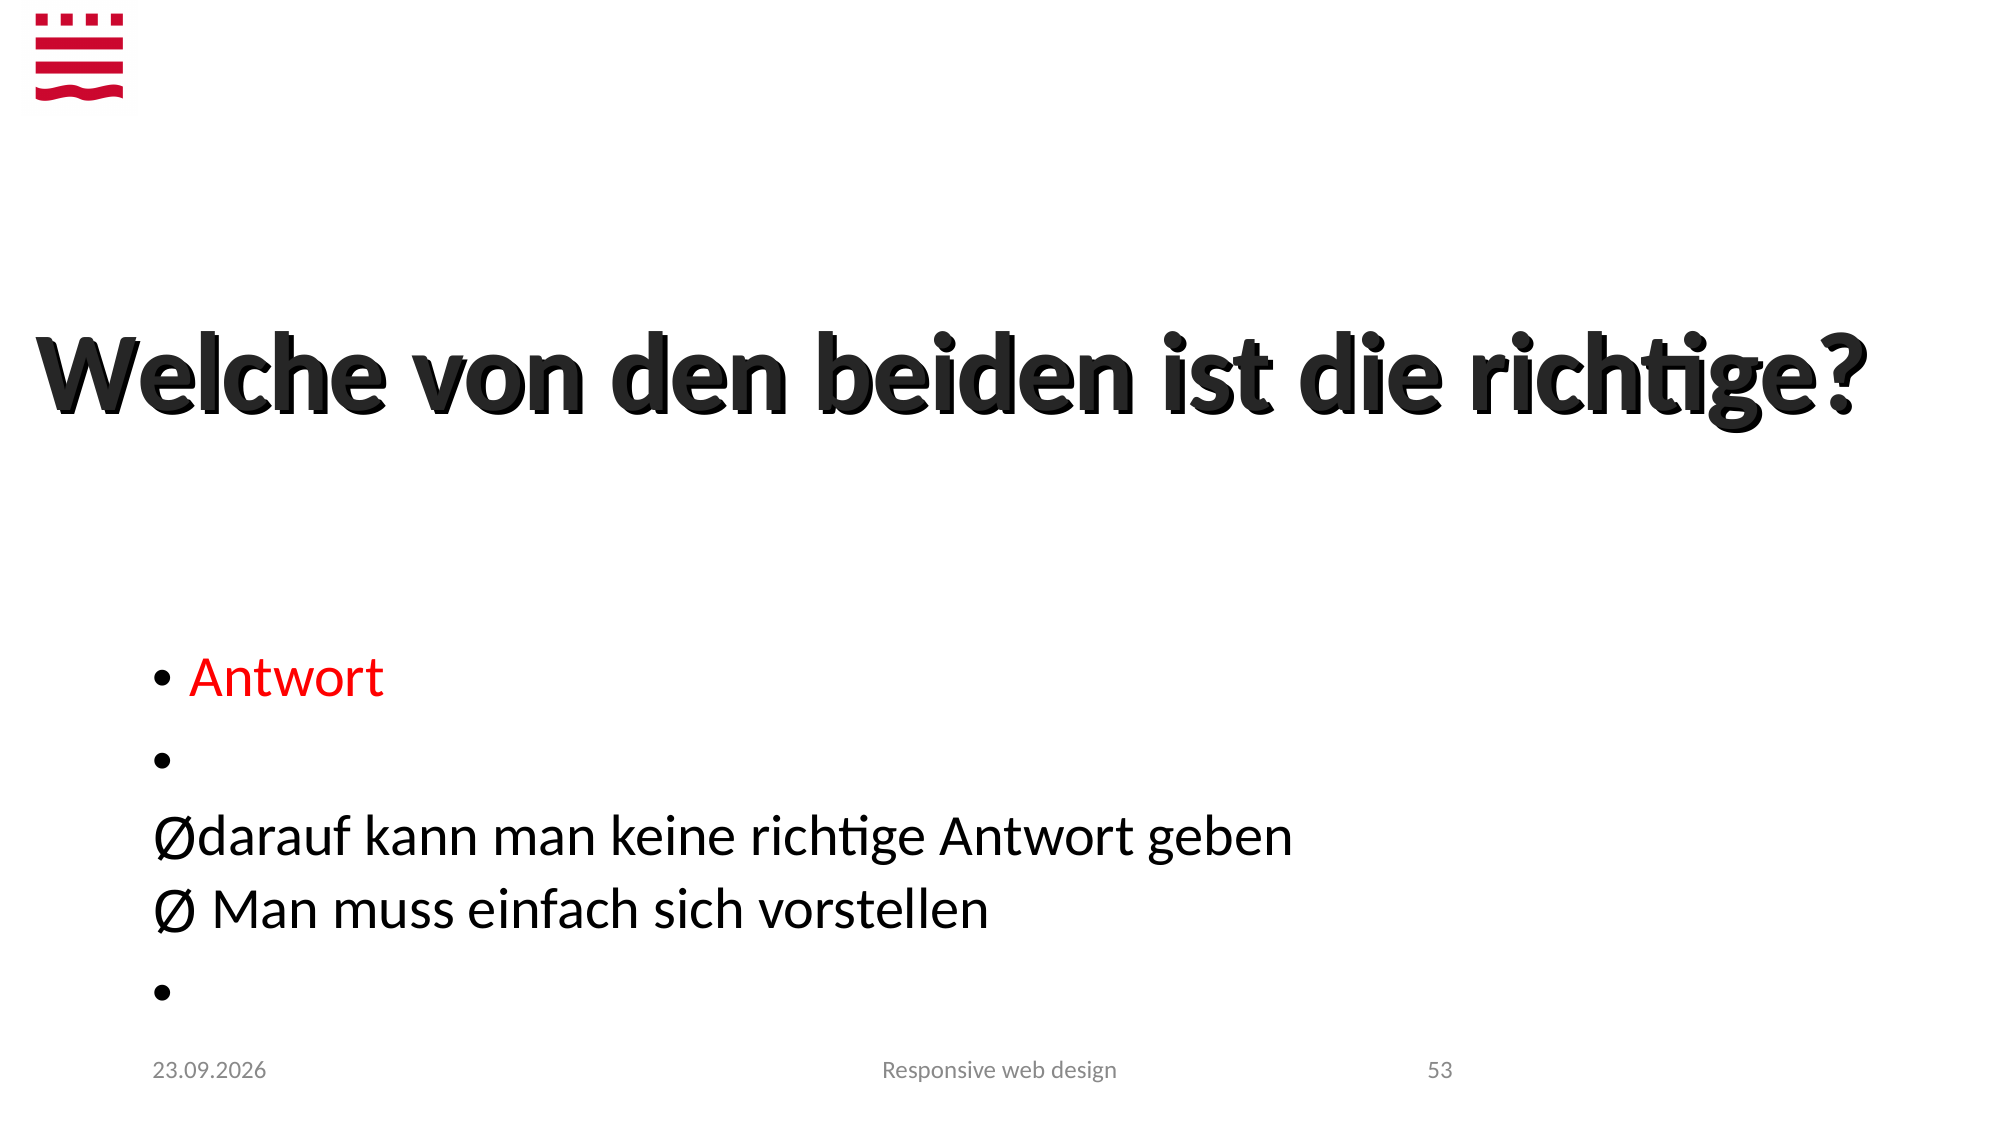

Welche von den beiden ist die richtige?
# Antwort
darauf kann man keine richtige Antwort geben
 Man muss einfach sich vorstellen
Responsive web design
52